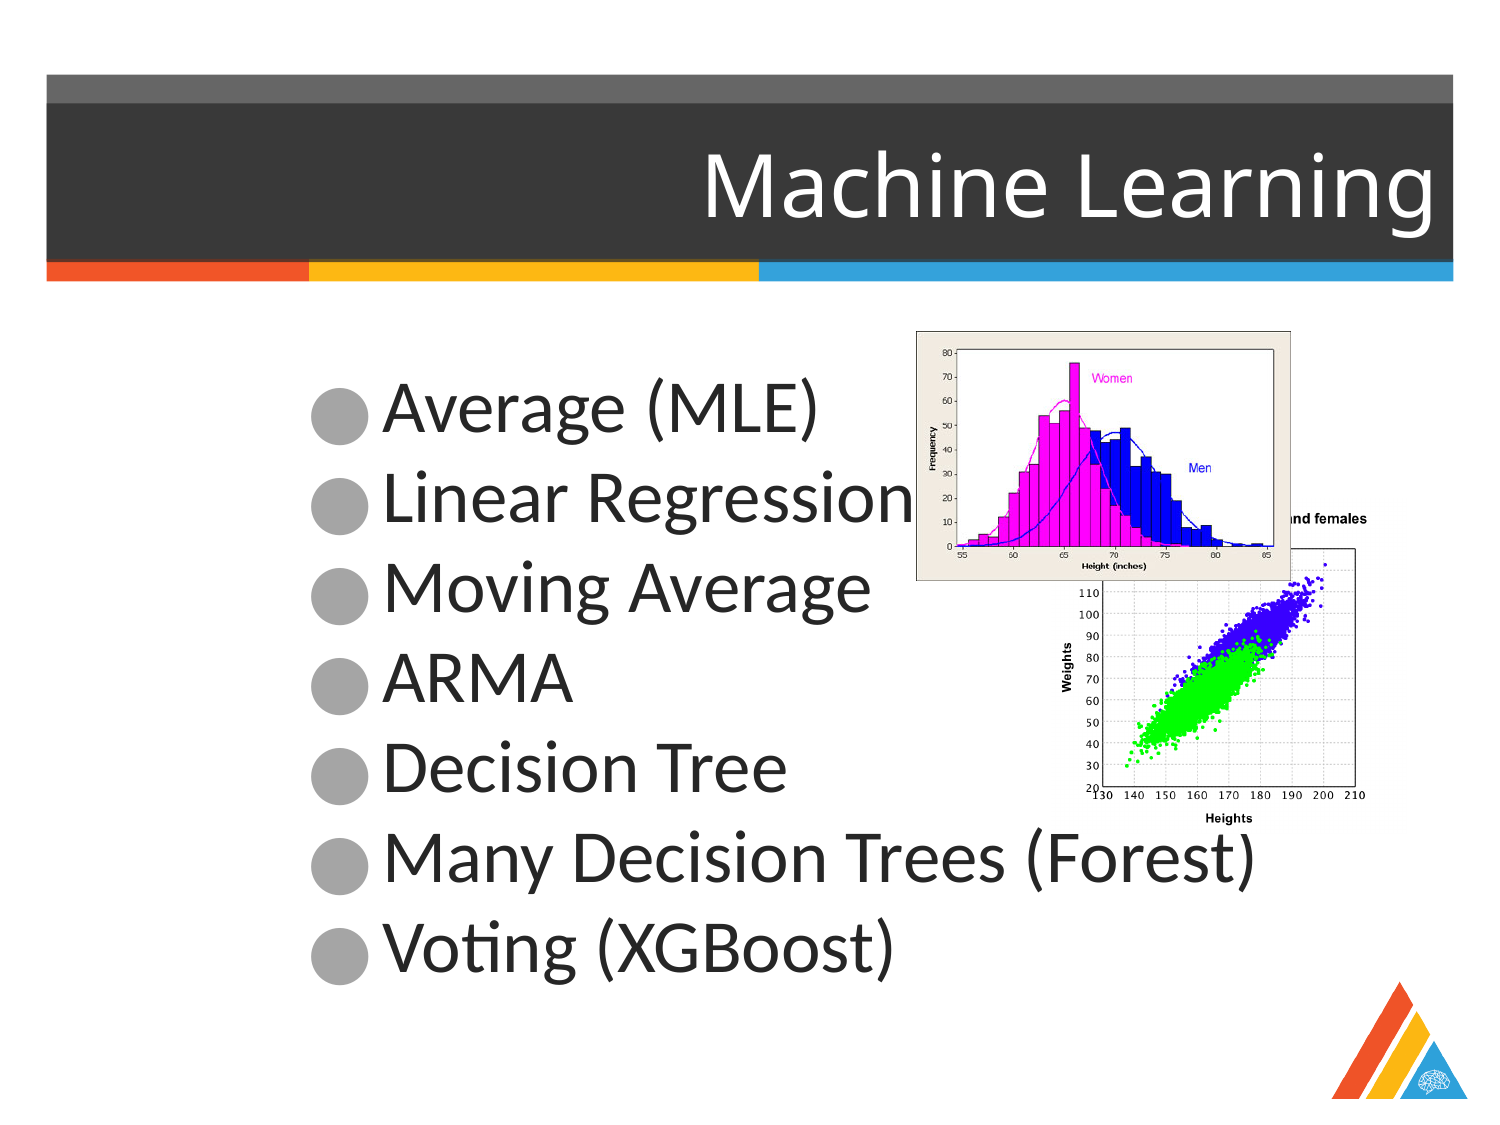

Machine Learning
# Average (MLE)
Linear Regression
Moving Average
ARMA
Decision Tree
Many Decision Trees (Forest)
Voting (XGBoost)